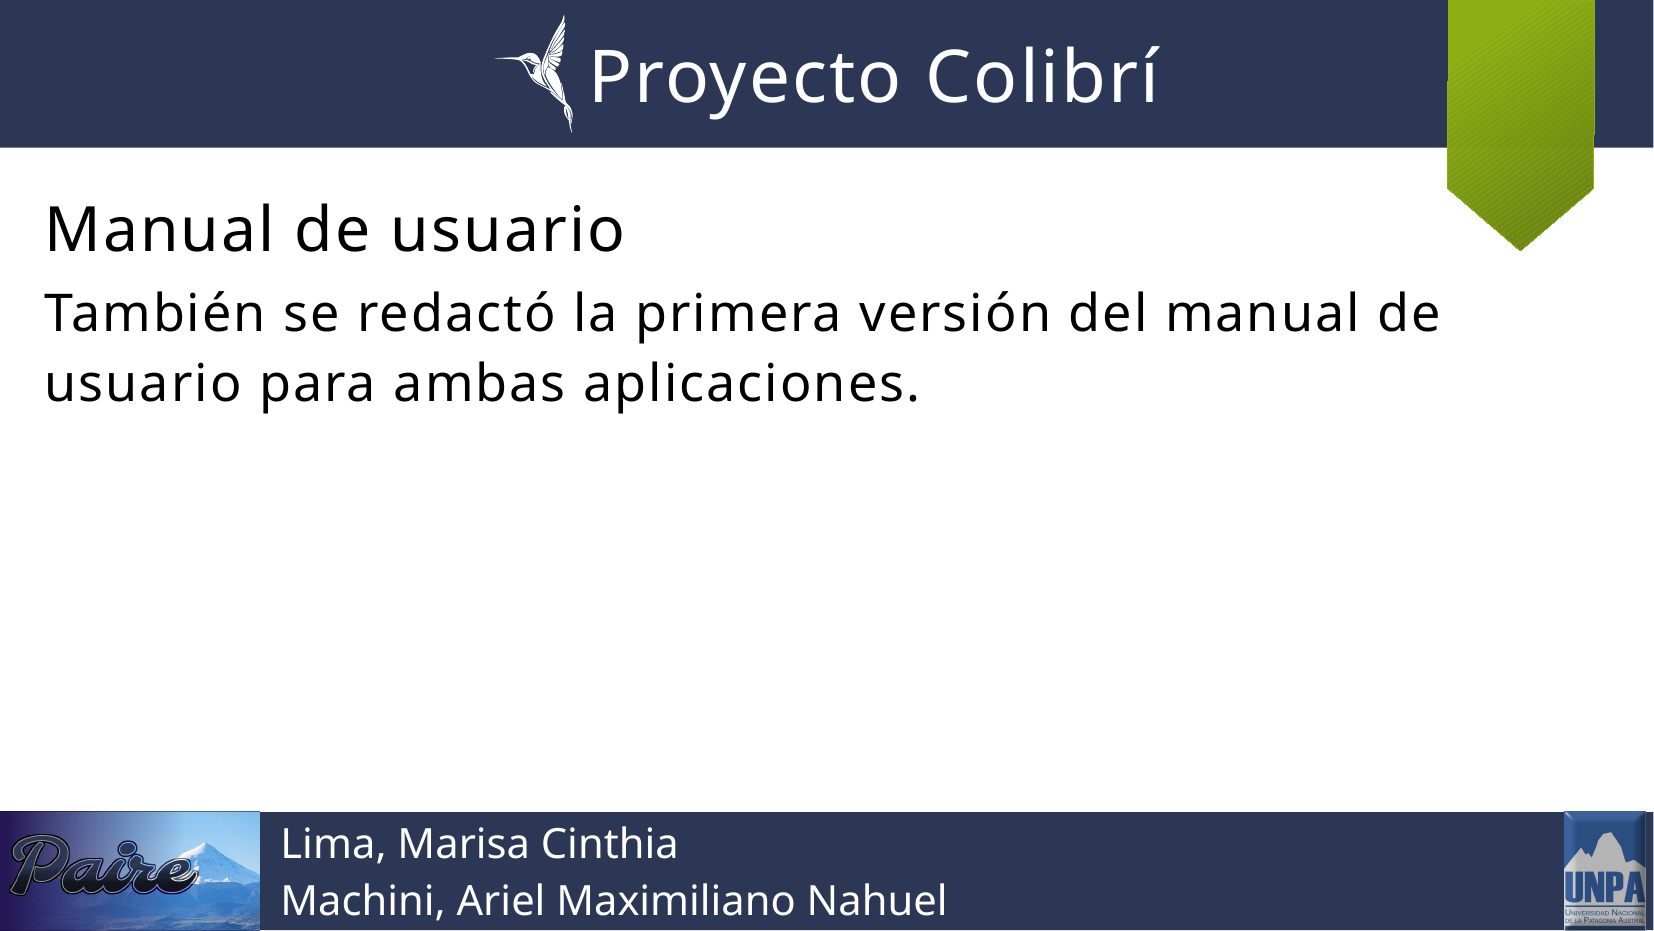

Proyecto Colibrí
Manual de usuario
También se redactó la primera versión del manual de usuario para ambas aplicaciones.
Lima, Marisa Cinthia
Machini, Ariel Maximiliano Nahuel